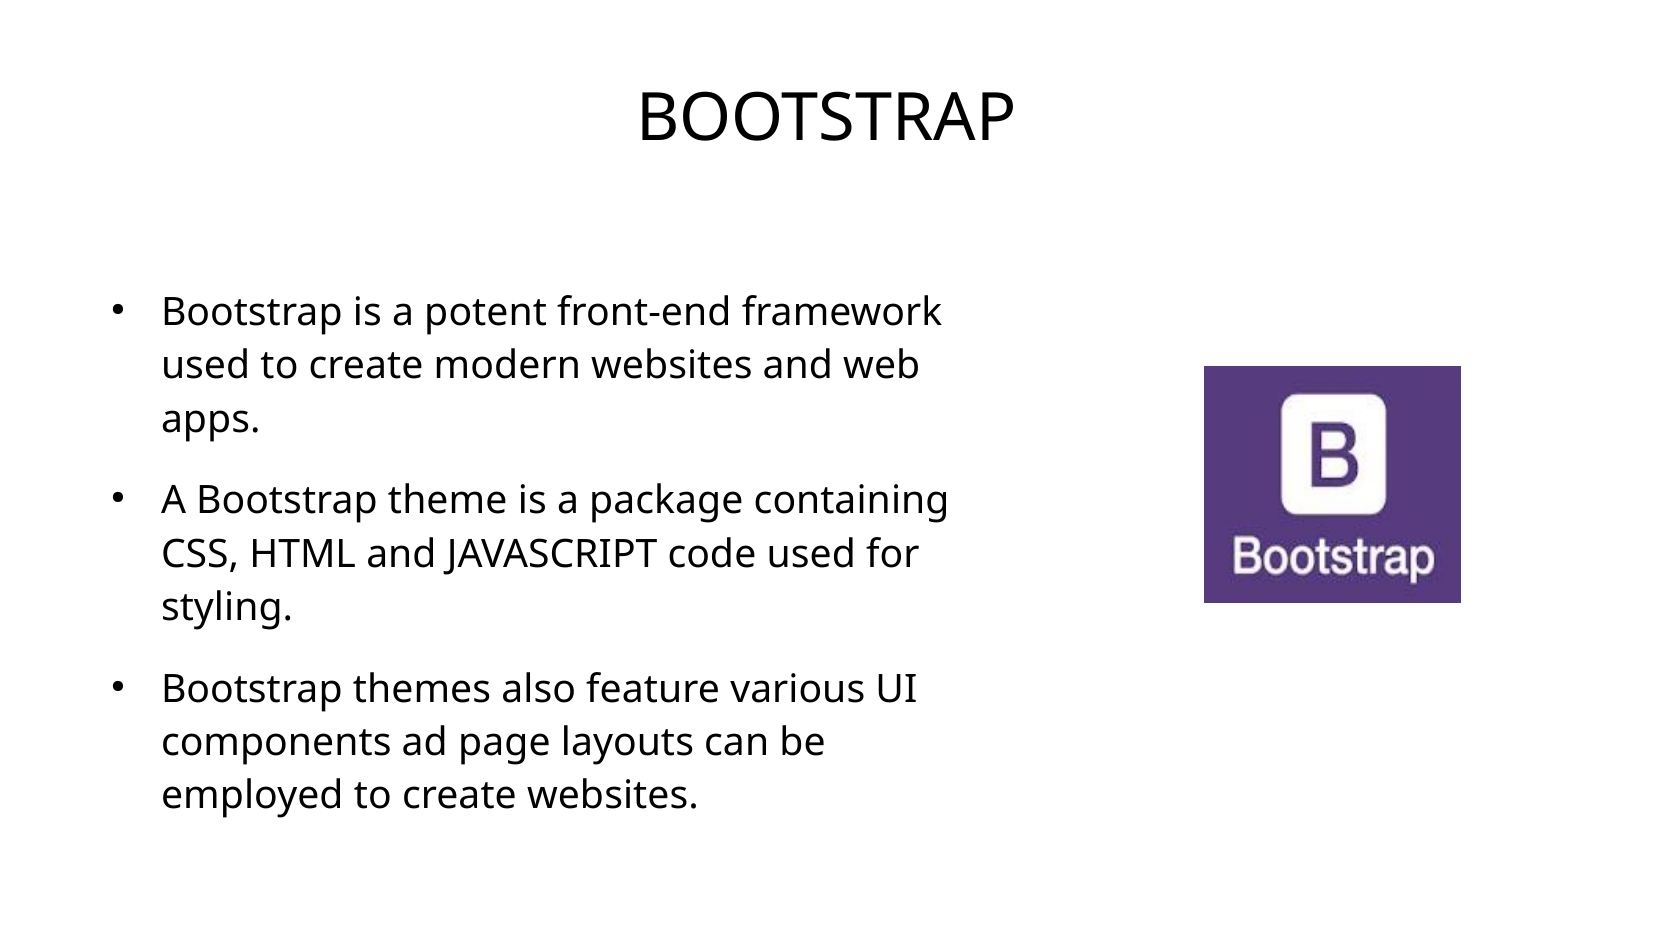

# BOOTSTRAP
Bootstrap is a potent front-end framework used to create modern websites and web apps.
A Bootstrap theme is a package containing CSS, HTML and JAVASCRIPT code used for styling.
Bootstrap themes also feature various UI components ad page layouts can be employed to create websites.